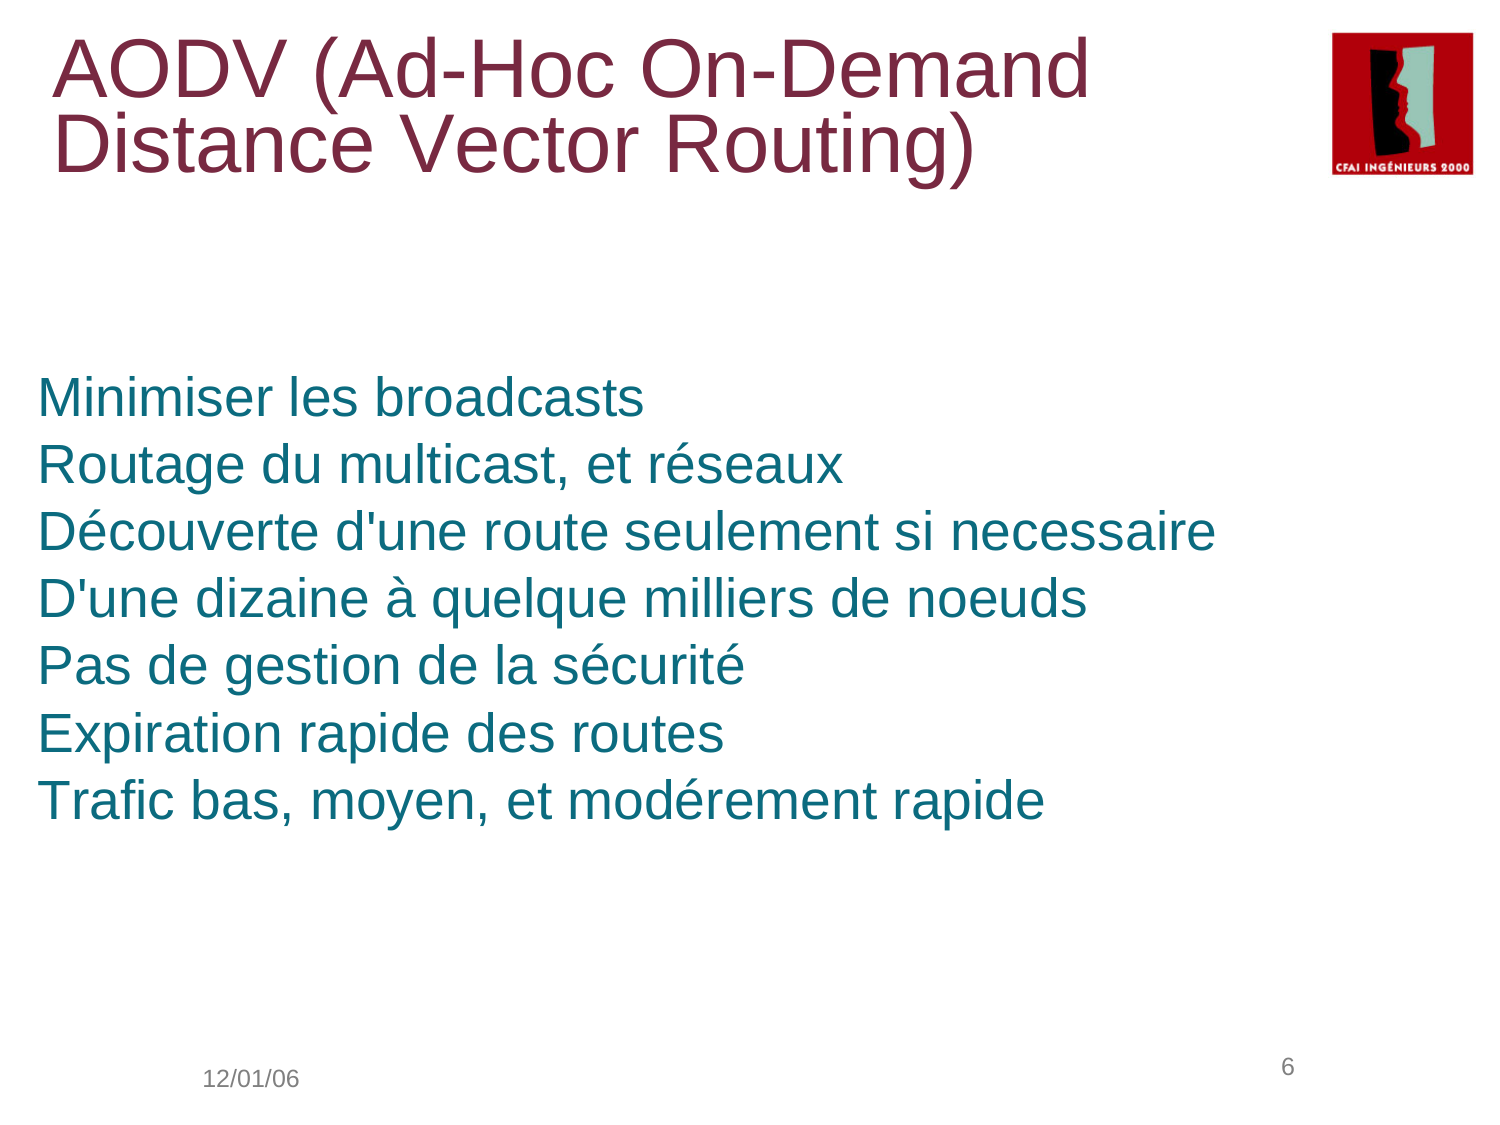

# AODV (Ad-Hoc On-Demand Distance Vector Routing)
Minimiser les broadcasts
Routage du multicast, et réseaux
Découverte d'une route seulement si necessaire
D'une dizaine à quelque milliers de noeuds
Pas de gestion de la sécurité
Expiration rapide des routes
Trafic bas, moyen, et modérement rapide
6